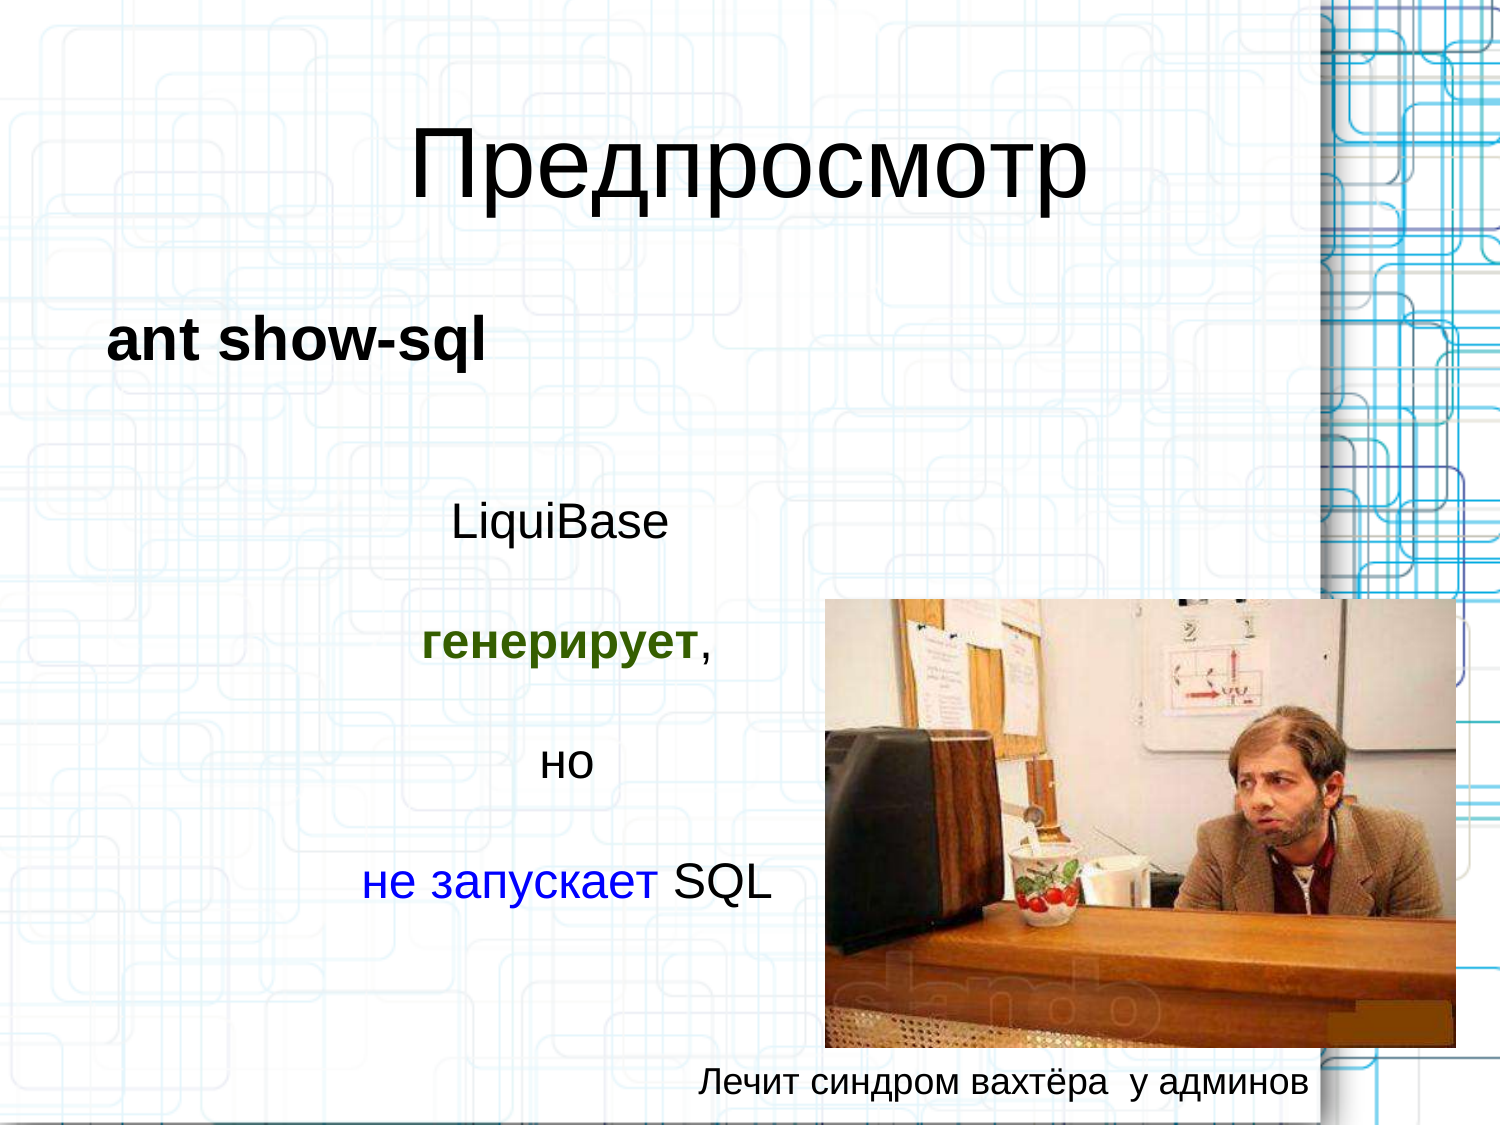

# Предпросмотр
ant show-sql
LiquiBase
генерирует,
но
не запускает SQL
Лечит синдром вахтёра у админов